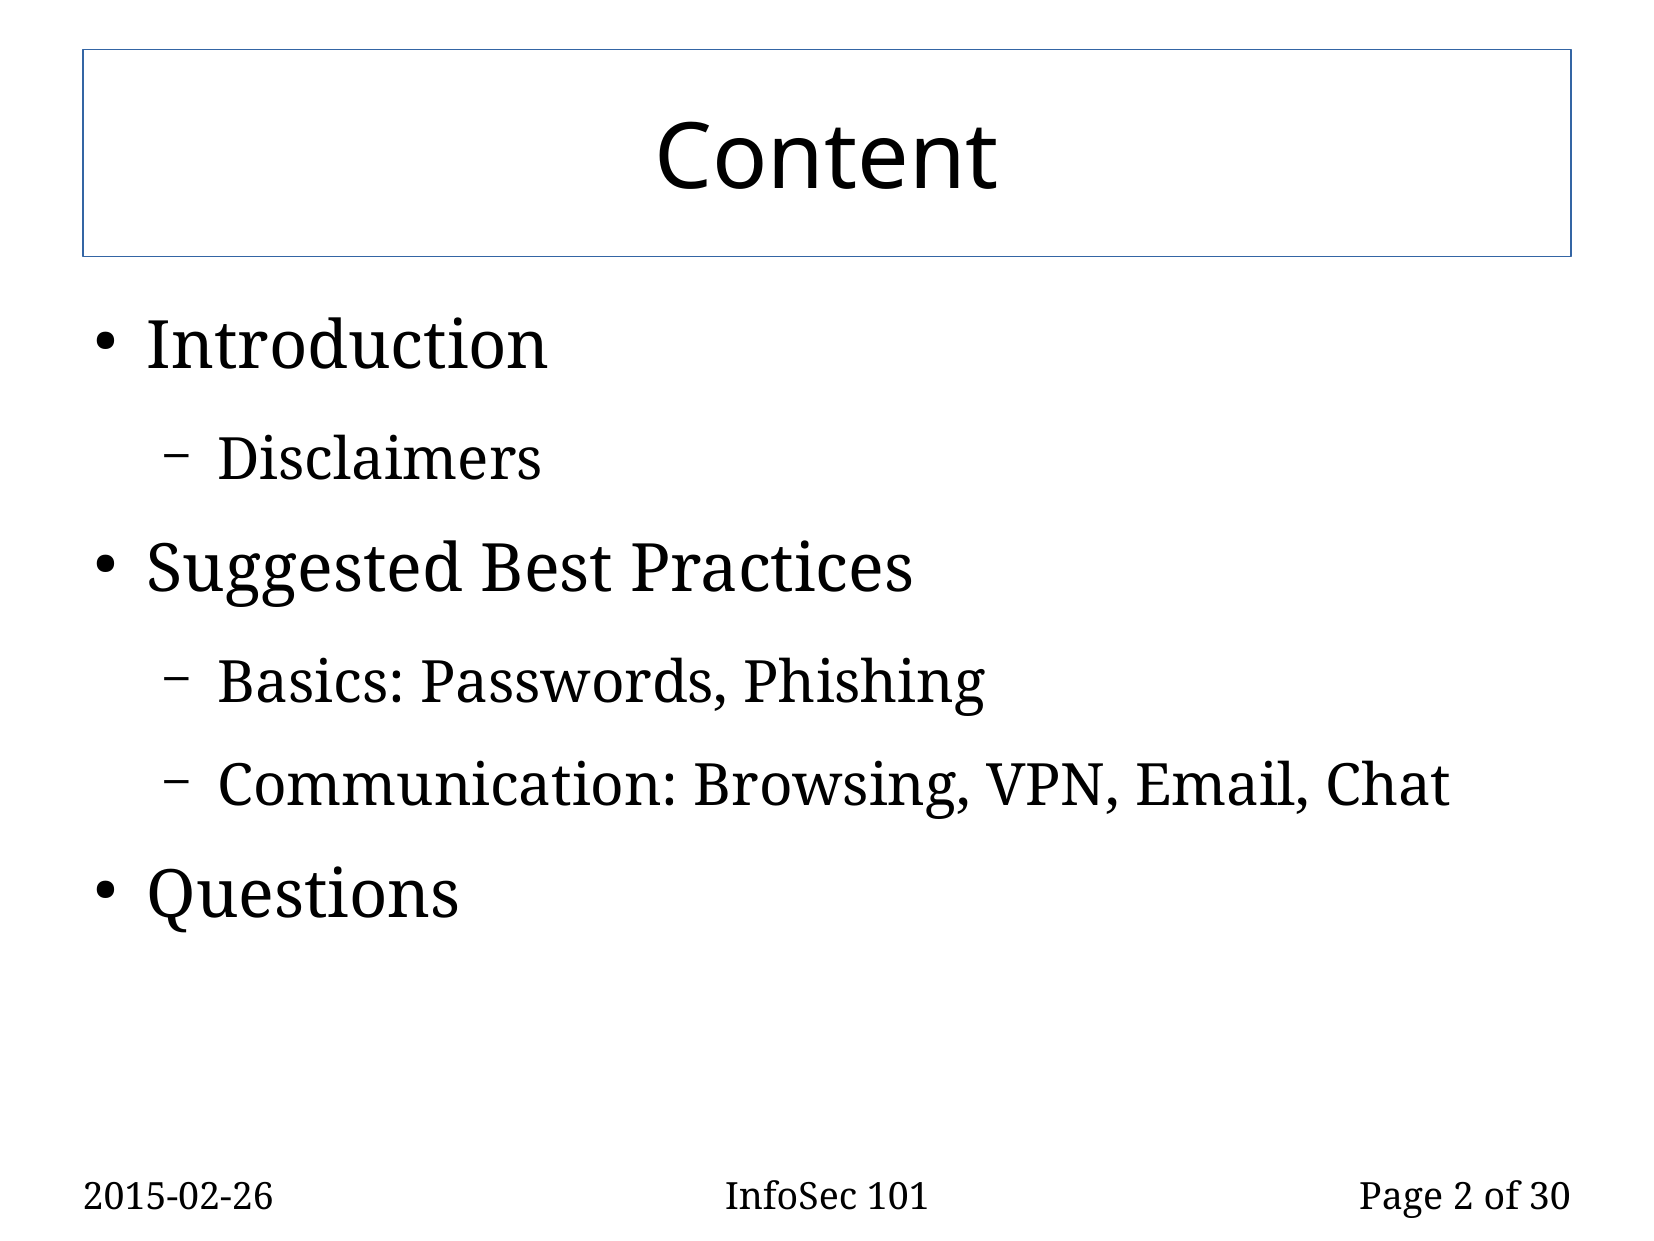

# Content
Introduction
Disclaimers
Suggested Best Practices
Basics: Passwords, Phishing
Communication: Browsing, VPN, Email, Chat
Questions
2015-02-26
InfoSec 101
2